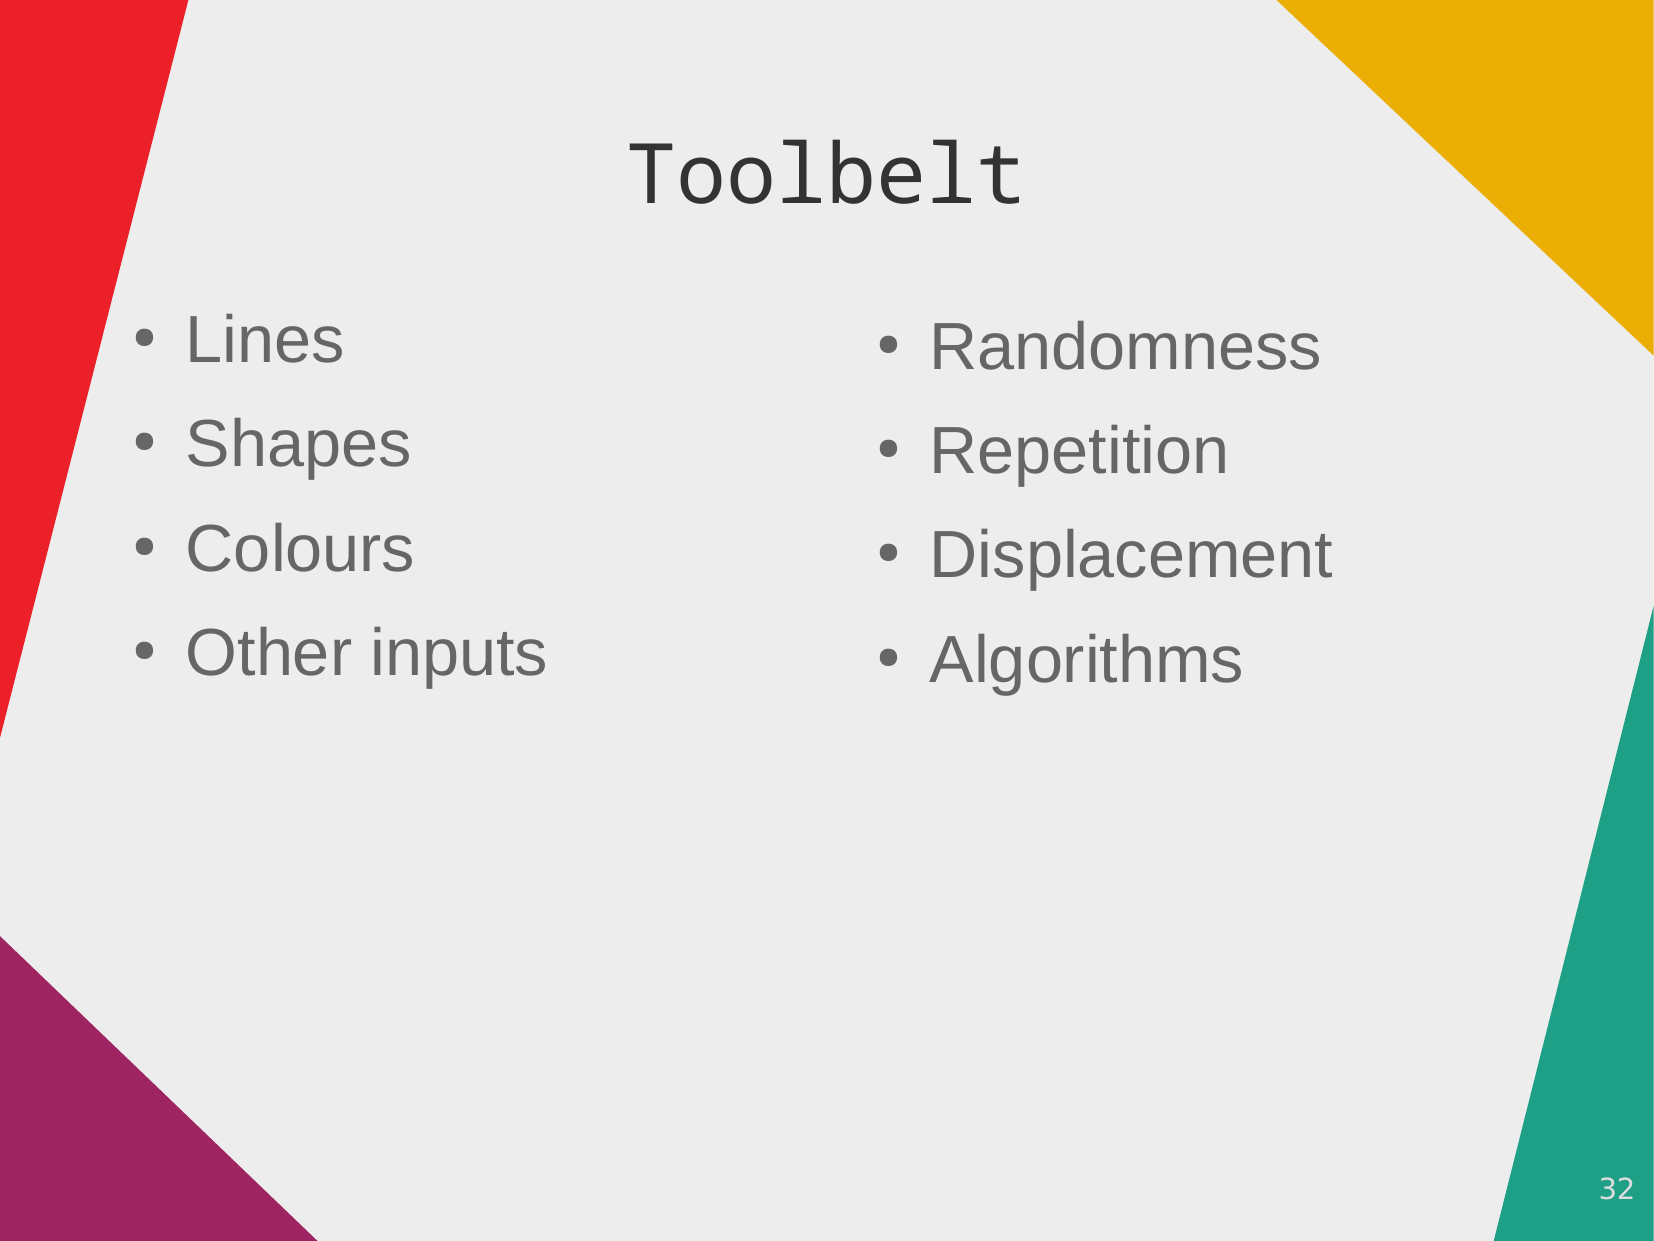

# Toolbelt
Lines
Shapes
Colours
Other inputs
Randomness
Repetition
Displacement
Algorithms
32